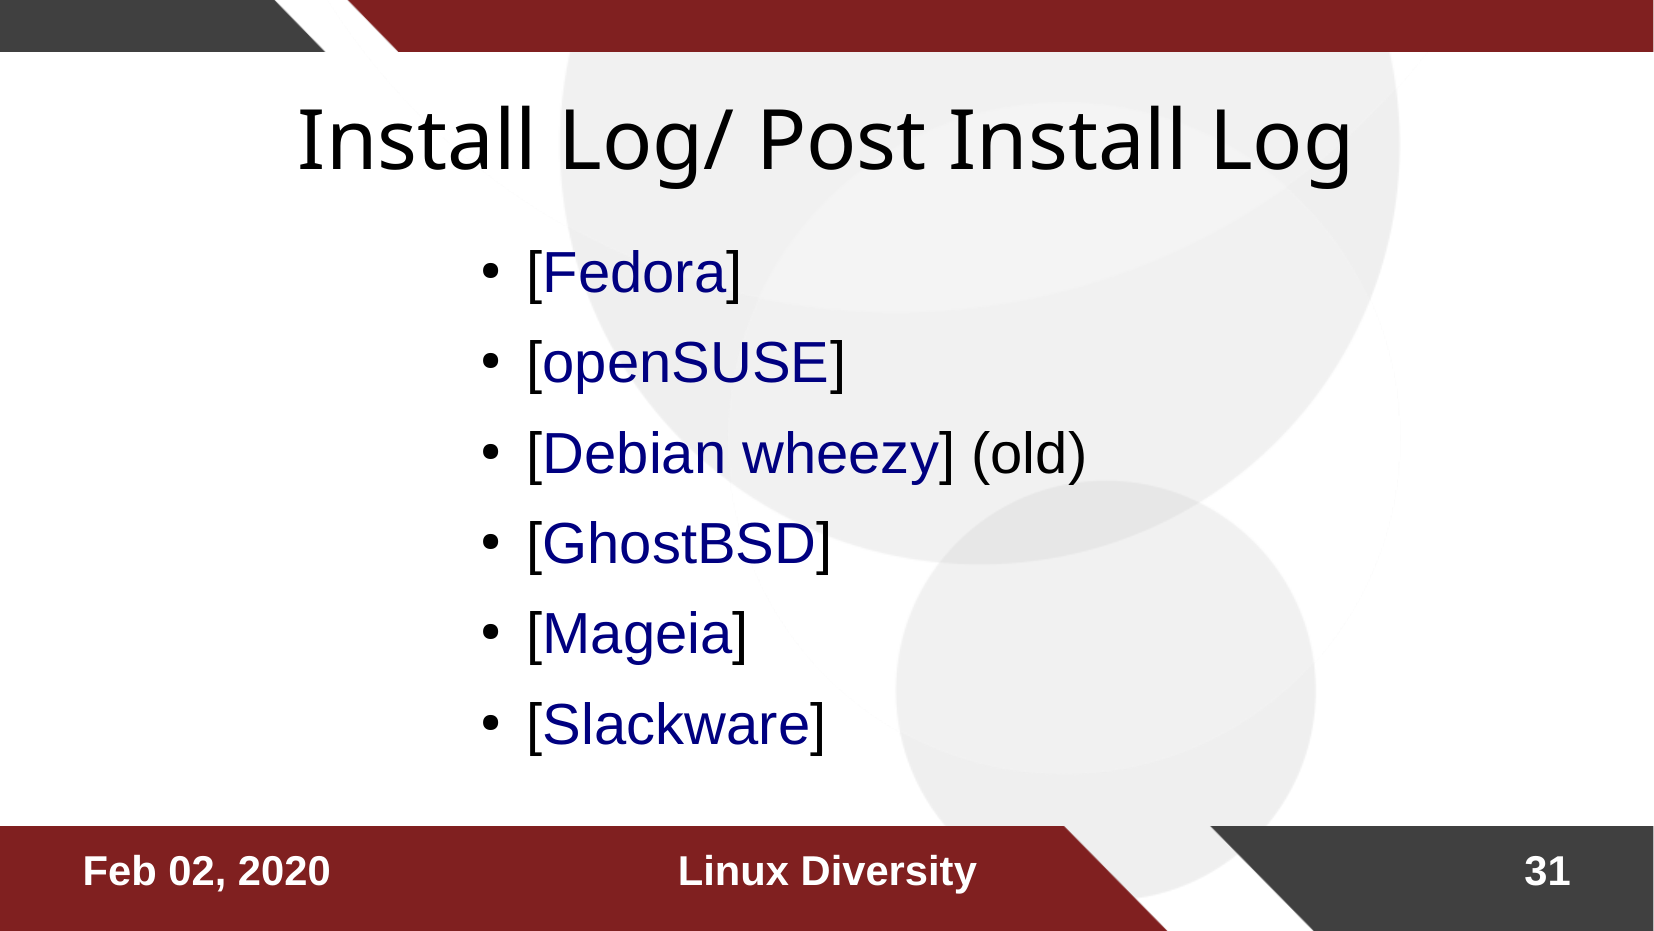

# Install Log/ Post Install Log
[Fedora]
[openSUSE]
[Debian wheezy] (old)
[GhostBSD]
[Mageia]
[Slackware]
Feb 02, 2020
Linux Diversity
31